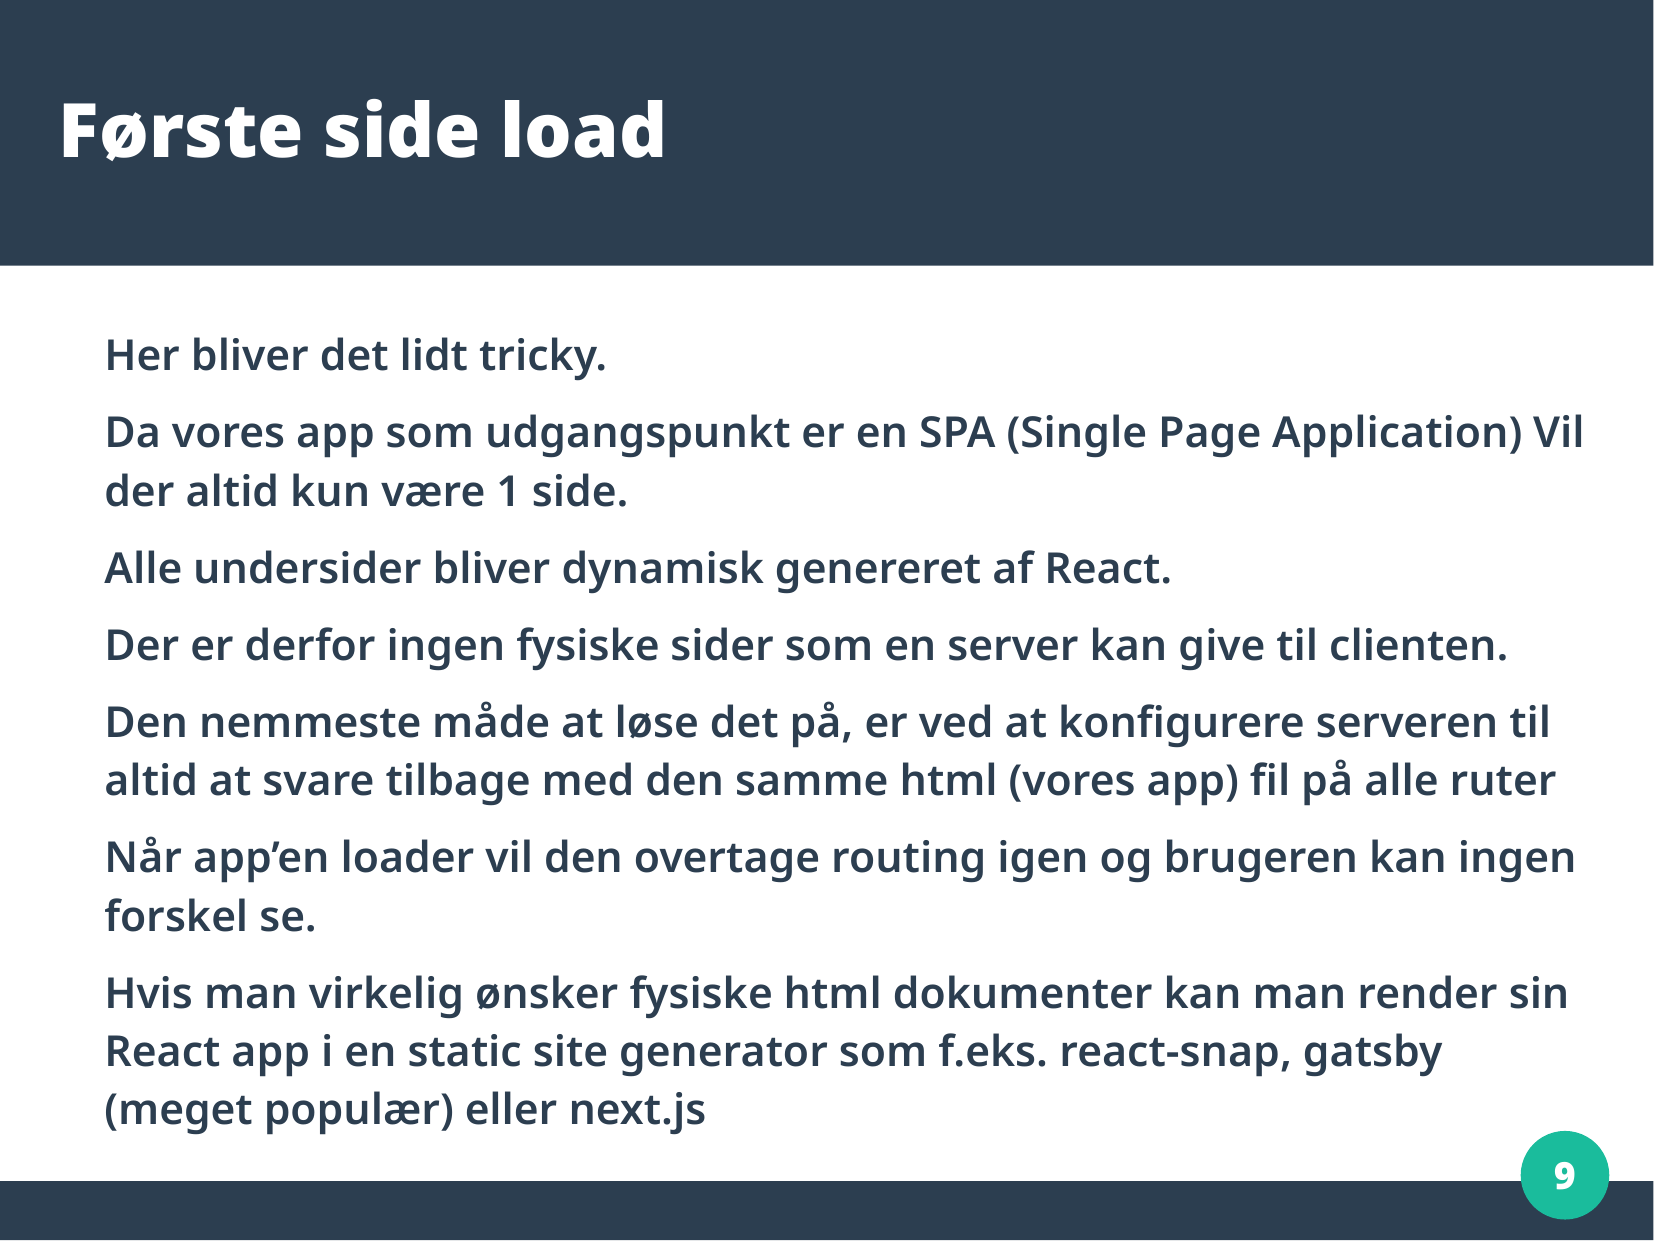

# Første side load
Her bliver det lidt tricky.
Da vores app som udgangspunkt er en SPA (Single Page Application) Vil der altid kun være 1 side.
Alle undersider bliver dynamisk genereret af React.
Der er derfor ingen fysiske sider som en server kan give til clienten.
Den nemmeste måde at løse det på, er ved at konfigurere serveren til altid at svare tilbage med den samme html (vores app) fil på alle ruter
Når app’en loader vil den overtage routing igen og brugeren kan ingen forskel se.
Hvis man virkelig ønsker fysiske html dokumenter kan man render sin React app i en static site generator som f.eks. react-snap, gatsby (meget populær) eller next.js
9